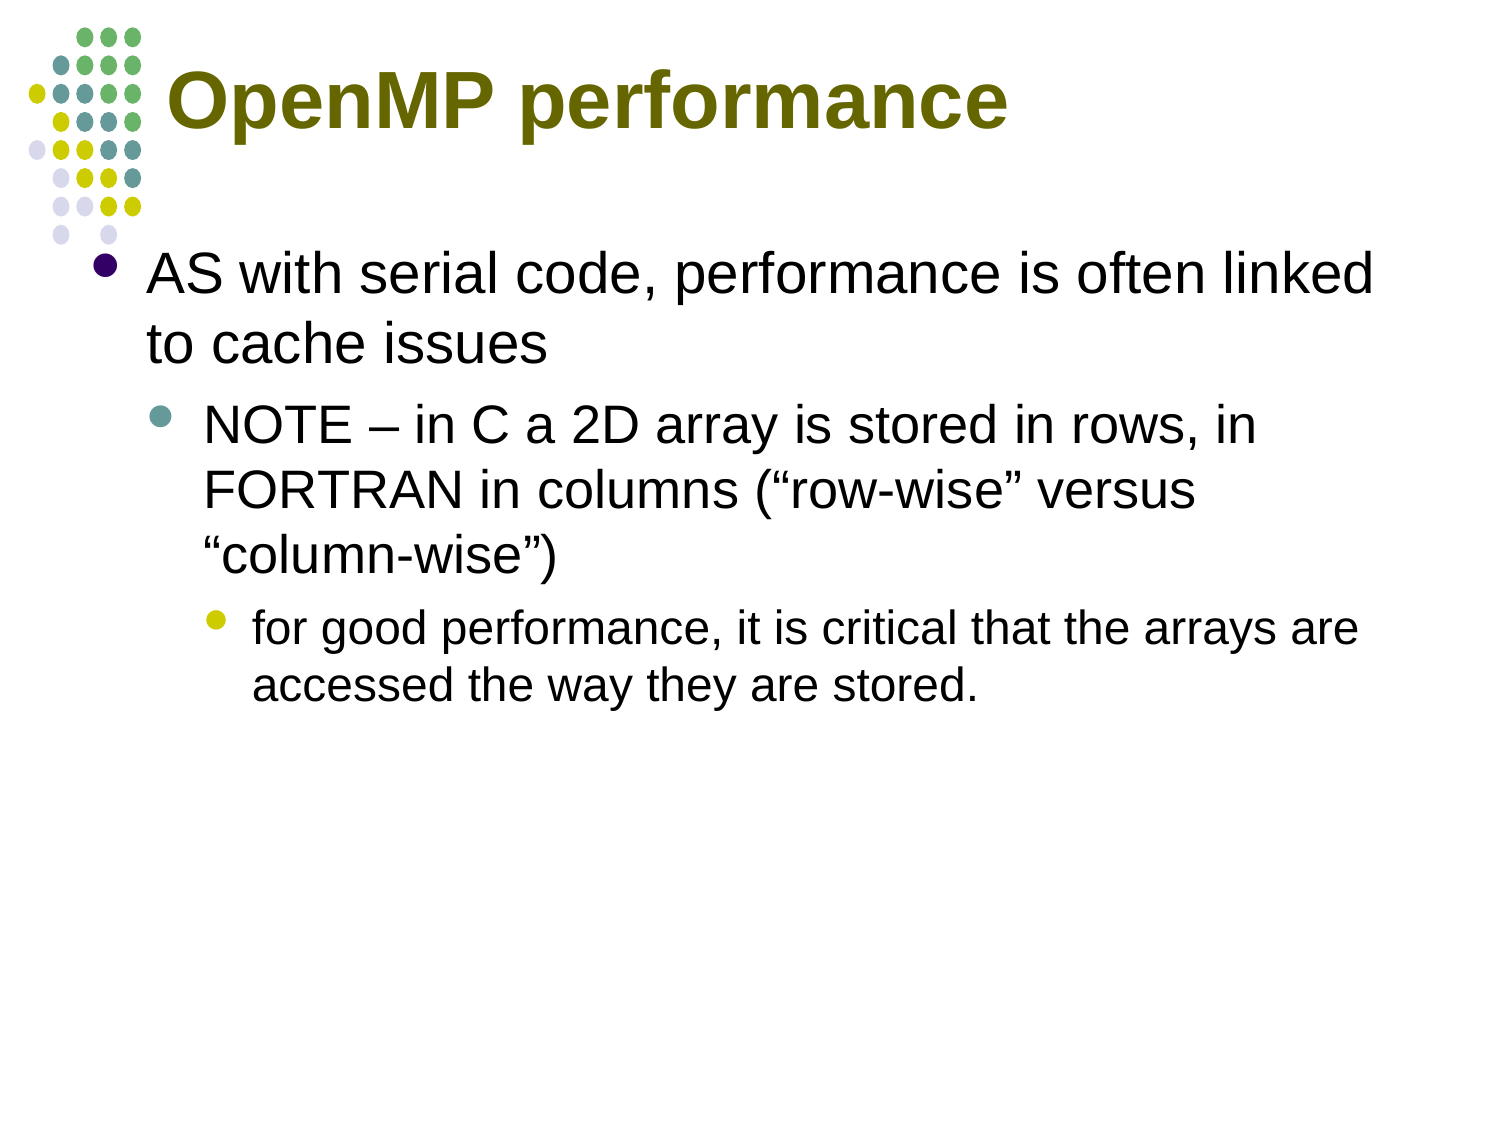

# OpenMP performance
AS with serial code, performance is often linked to cache issues
NOTE – in C a 2D array is stored in rows, in FORTRAN in columns (“row-wise” versus “column-wise”)
for good performance, it is critical that the arrays are accessed the way they are stored.